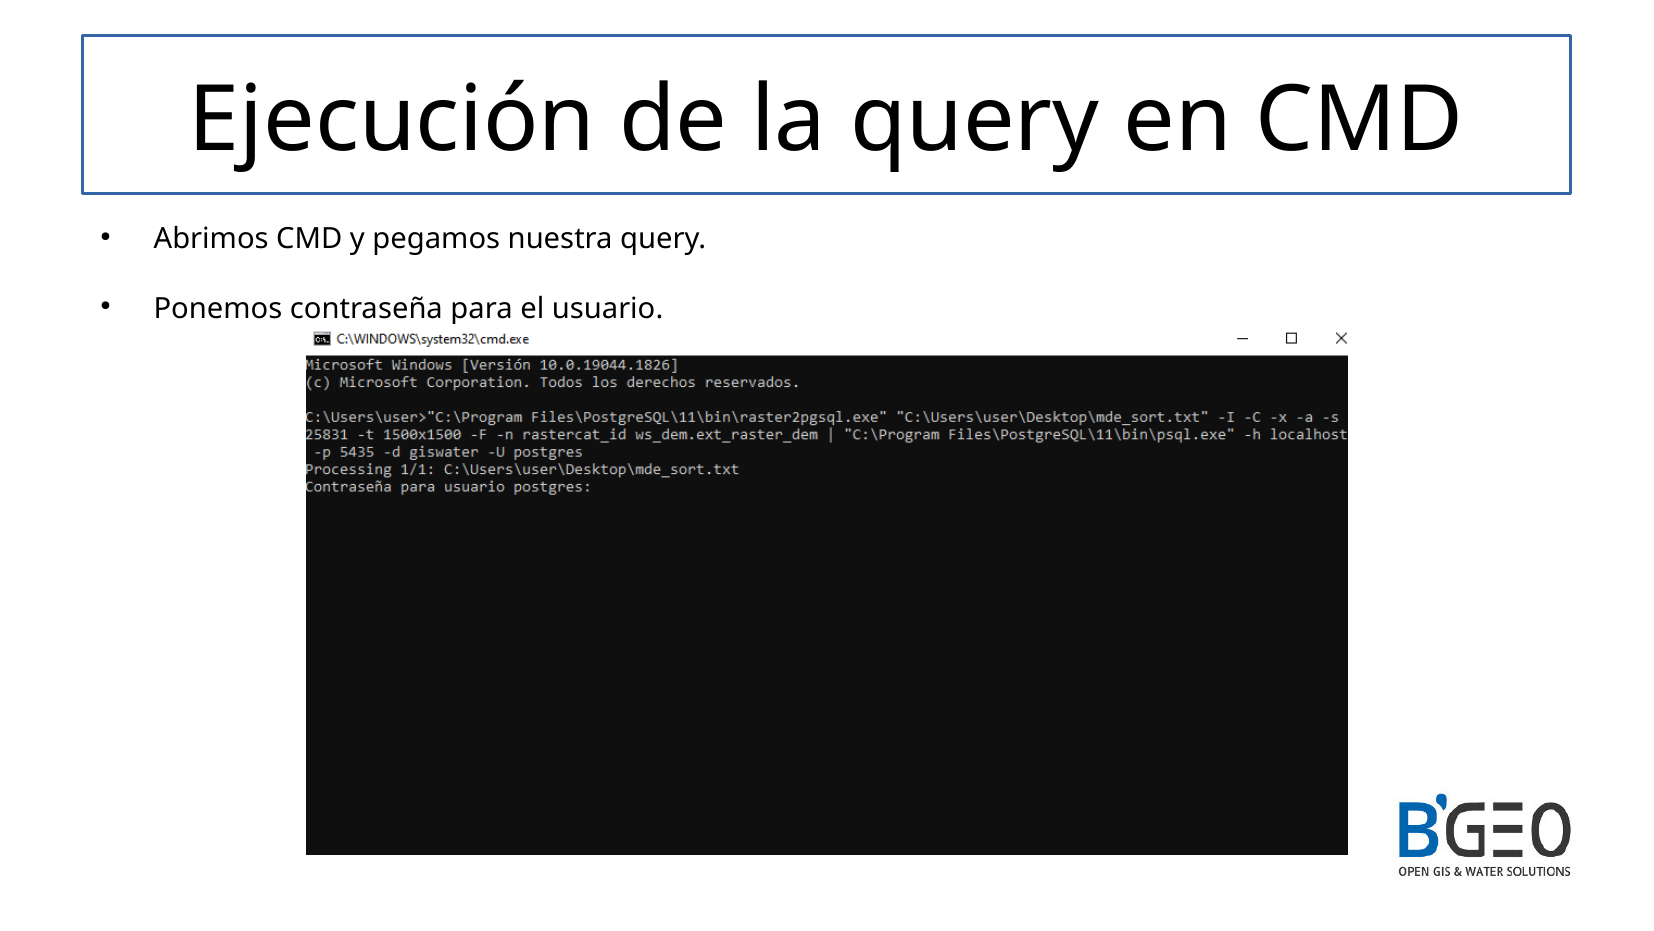

# Ejecución de la query en CMD
Abrimos CMD y pegamos nuestra query.
Ponemos contraseña para el usuario.